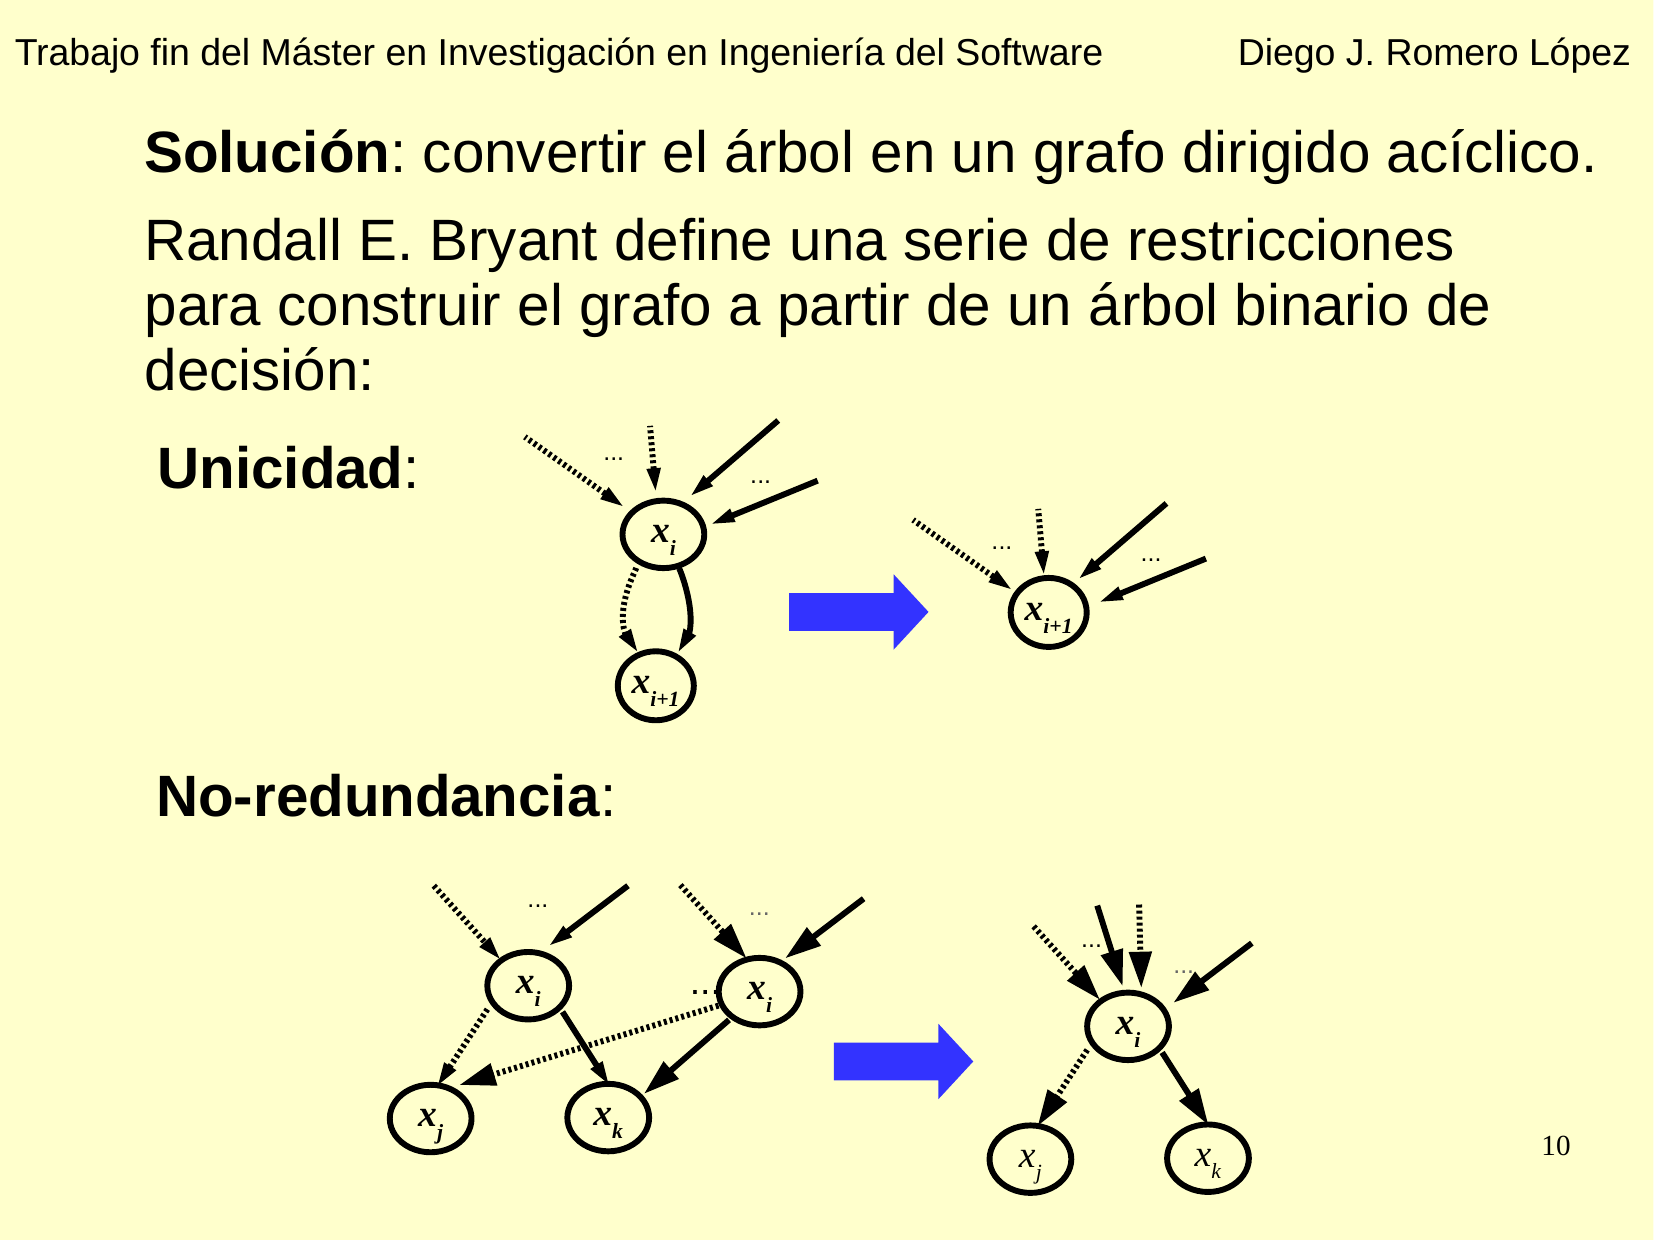

Solución: convertir el árbol en un grafo dirigido acíclico.
Randall E. Bryant define una serie de restricciones para construir el grafo a partir de un árbol binario de decisión:
...
...
xi
...
...
xi+1
xi+1
Unicidad:
No-redundancia:
...
xi
xk
xj
...
...
...
...
xi
xi
xk
xj
10